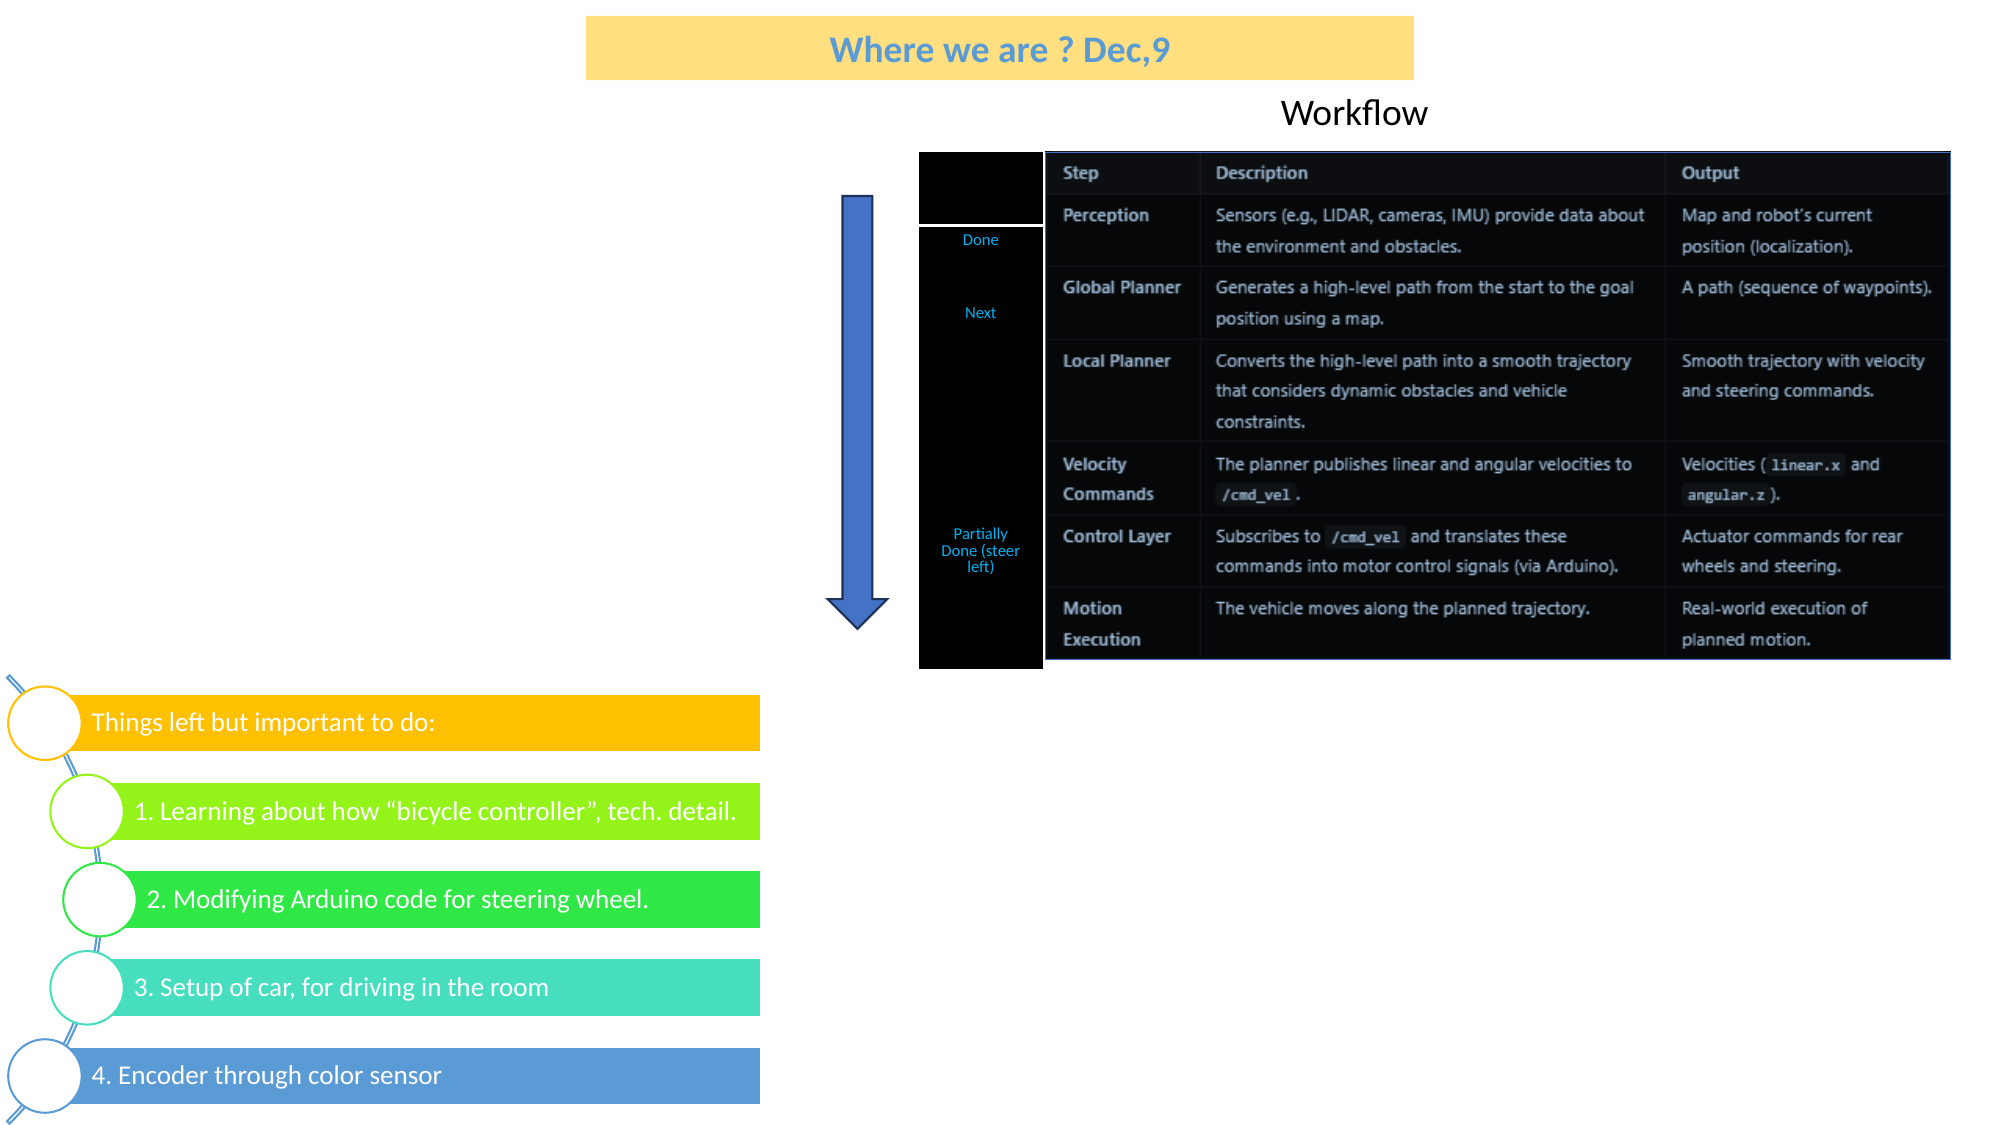

Where we are ? Dec,9
Workflow
| |
| --- |
| Done |
| Next |
| |
| |
| Partially Done (steer left) |
| |
Things left but important to do:
1. Learning about how “bicycle controller”, tech. detail.
2. Modifying Arduino code for steering wheel.
3. Setup of car, for driving in the room
4. Encoder through color sensor